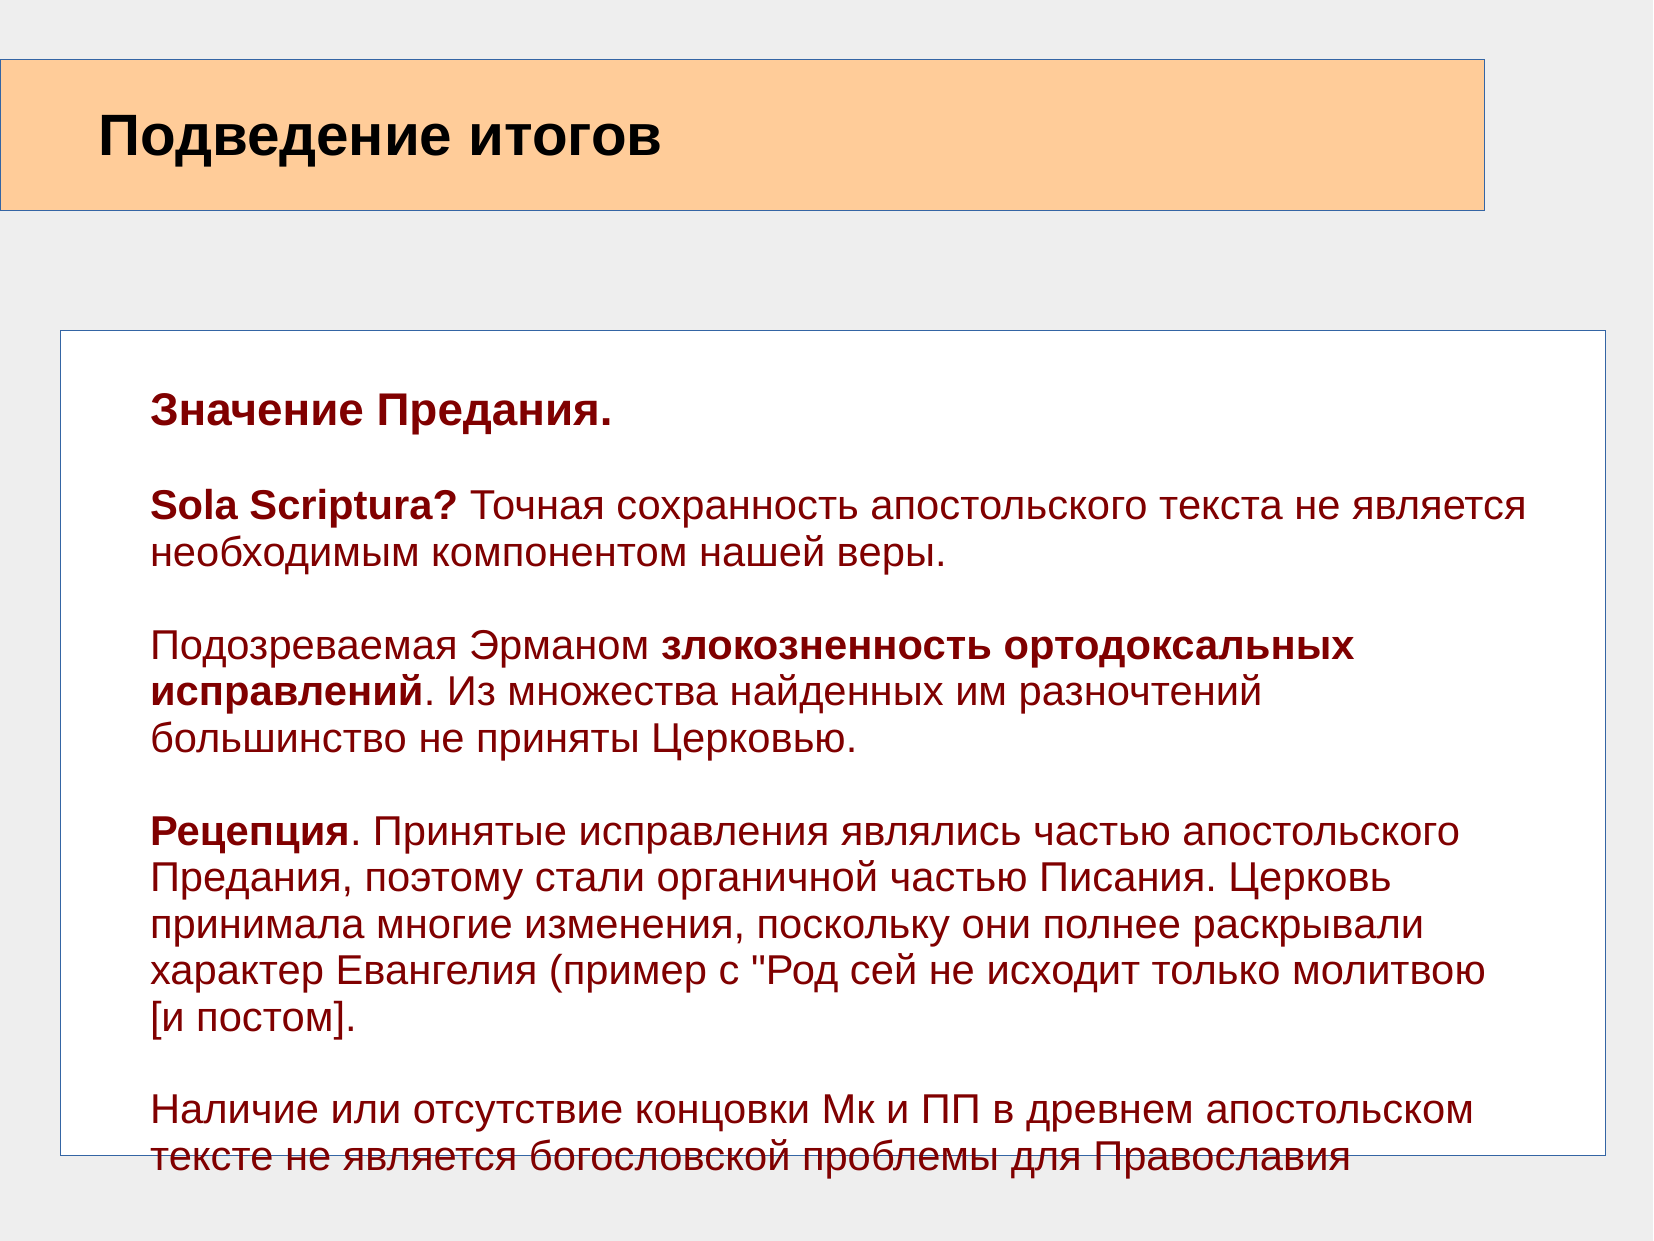

Подведение итогов
# Значение Предания.
Sola Scriptura? Точная сохранность апостольского текста не является необходимым компонентом нашей веры.
Подозреваемая Эрманом злокозненность ортодоксальных исправлений. Из множества найденных им разночтений большинство не приняты Церковью.
Рецепция. Принятые исправления являлись частью апостольского Предания, поэтому стали органичной частью Писания. Церковь принимала многие изменения, поскольку они полнее раскрывали характер Евангелия (пример с "Род сей не исходит только молитвою [и постом].
Наличие или отсутствие концовки Мк и ПП в древнем апостольском тексте не является богословской проблемы для Православия